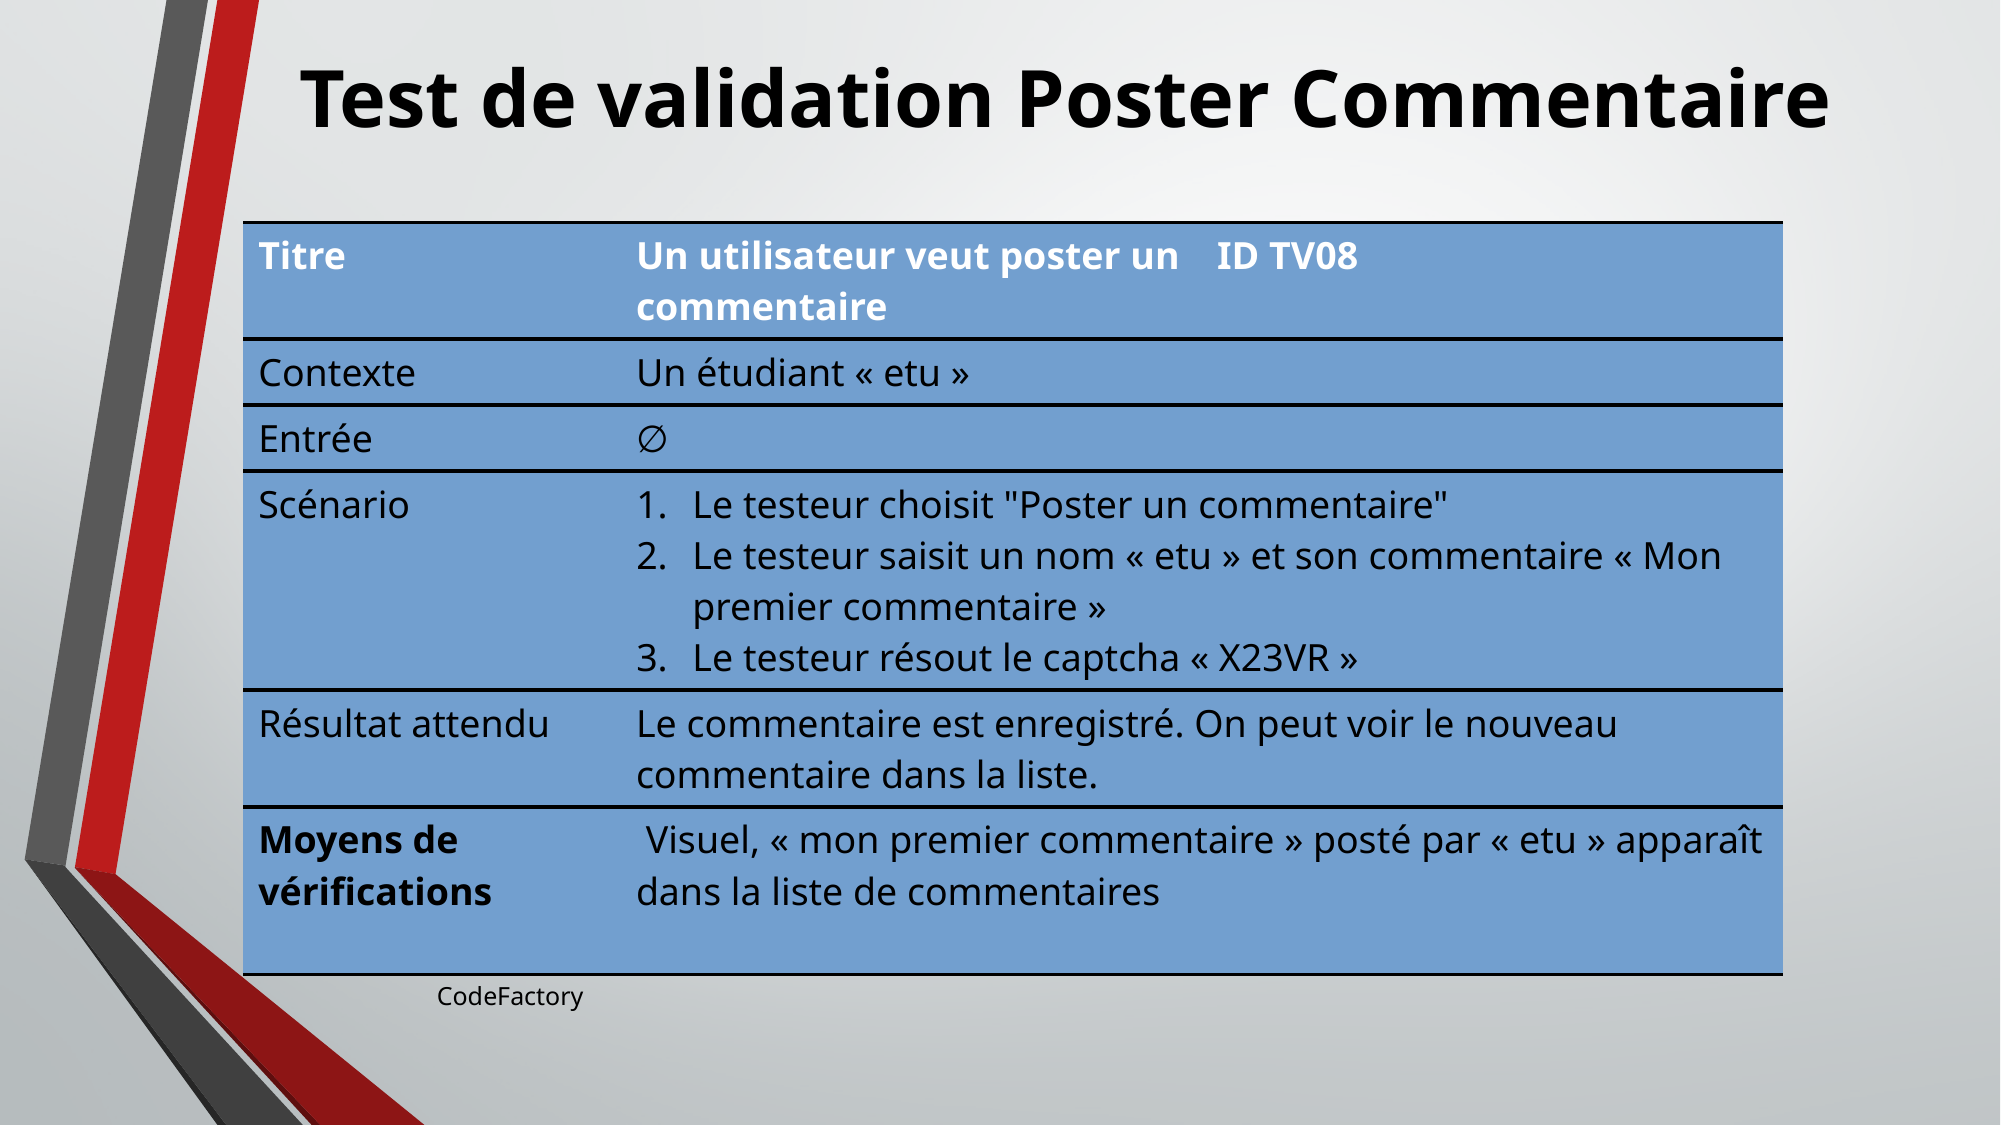

# Test de validation Poster Commentaire
| Titre | Un utilisateur veut poster un commentaire | ID TV08 |
| --- | --- | --- |
| Contexte | Un étudiant « etu » | |
| Entrée | ∅ | |
| Scénario | Le testeur choisit "Poster un commentaire" Le testeur saisit un nom « etu » et son commentaire « Mon premier commentaire » Le testeur résout le captcha « X23VR » | |
| Résultat attendu | Le commentaire est enregistré. On peut voir le nouveau commentaire dans la liste. | |
| Moyens de vérifications | Visuel, « mon premier commentaire » posté par « etu » apparaît dans la liste de commentaires | |
CodeFactory